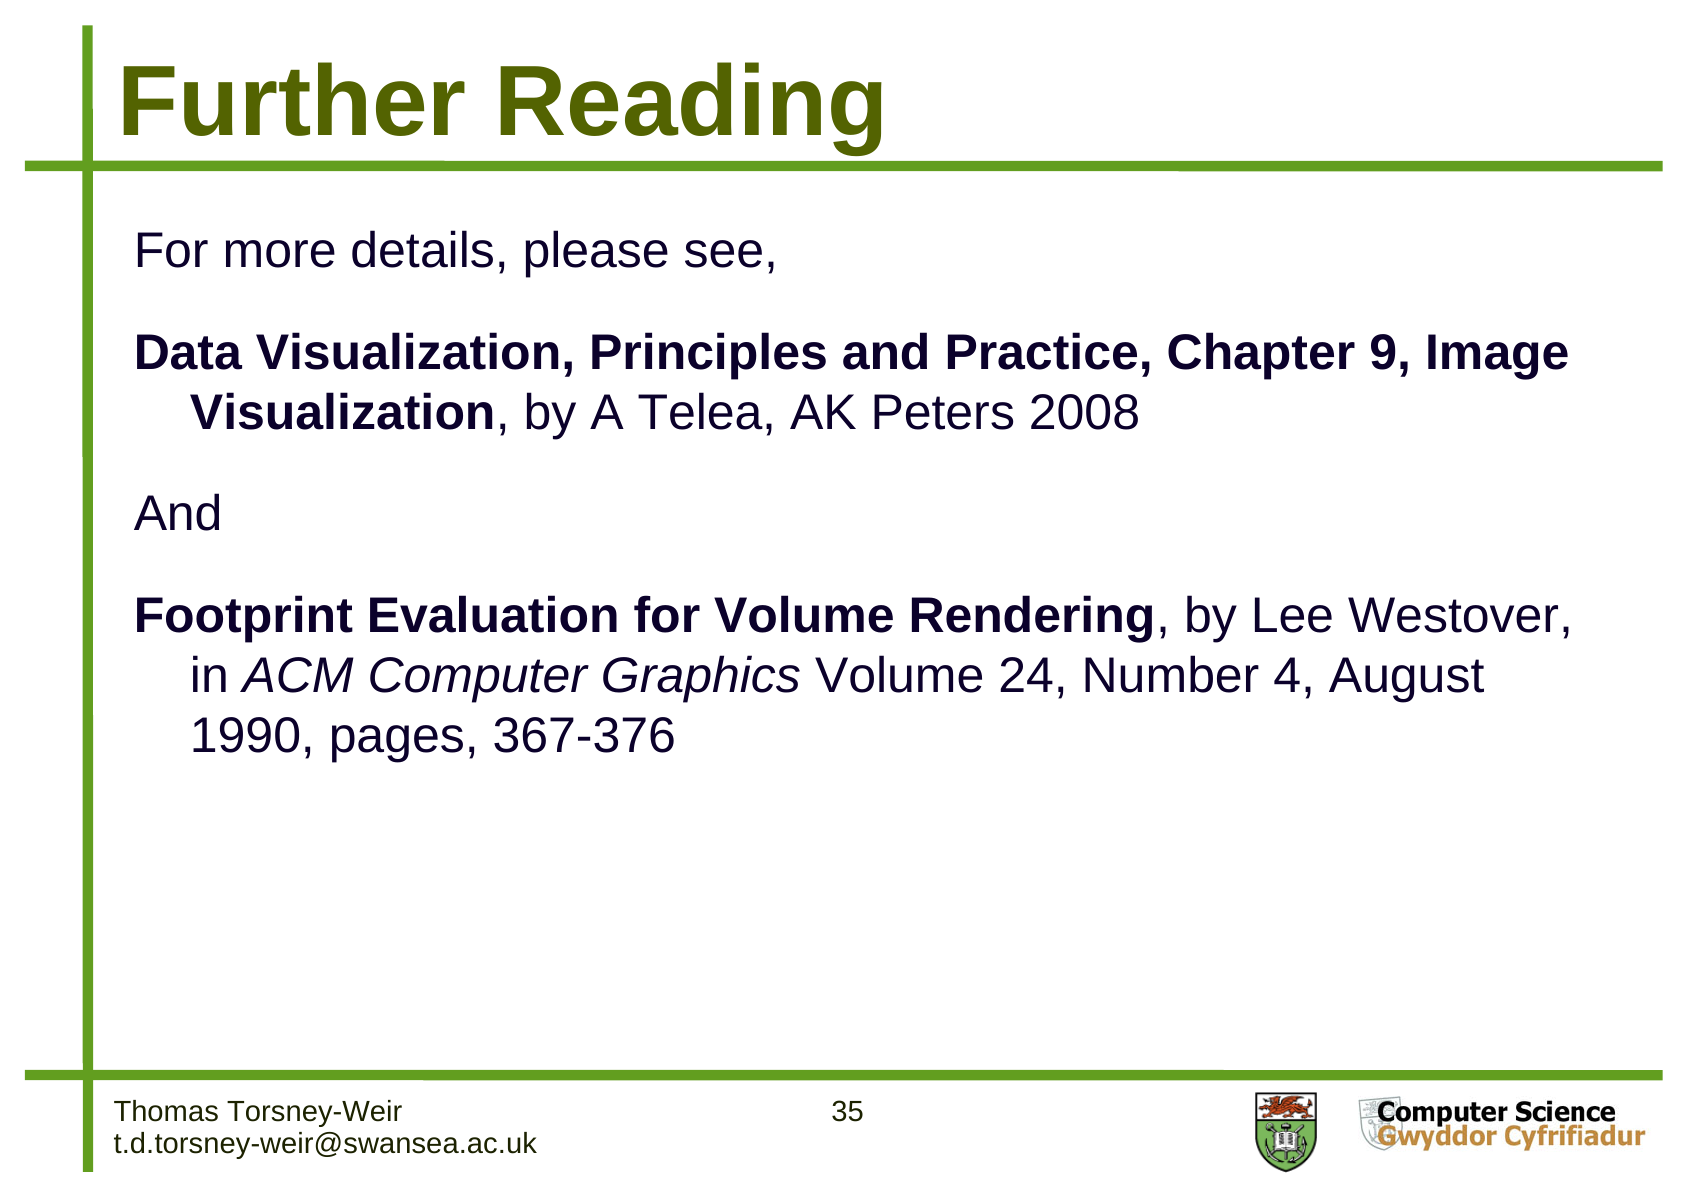

# Further Reading
For more details, please see,
Data Visualization, Principles and Practice, Chapter 9, Image Visualization, by A Telea, AK Peters 2008
And
Footprint Evaluation for Volume Rendering, by Lee Westover, in ACM Computer Graphics Volume 24, Number 4, August 1990, pages, 367-376